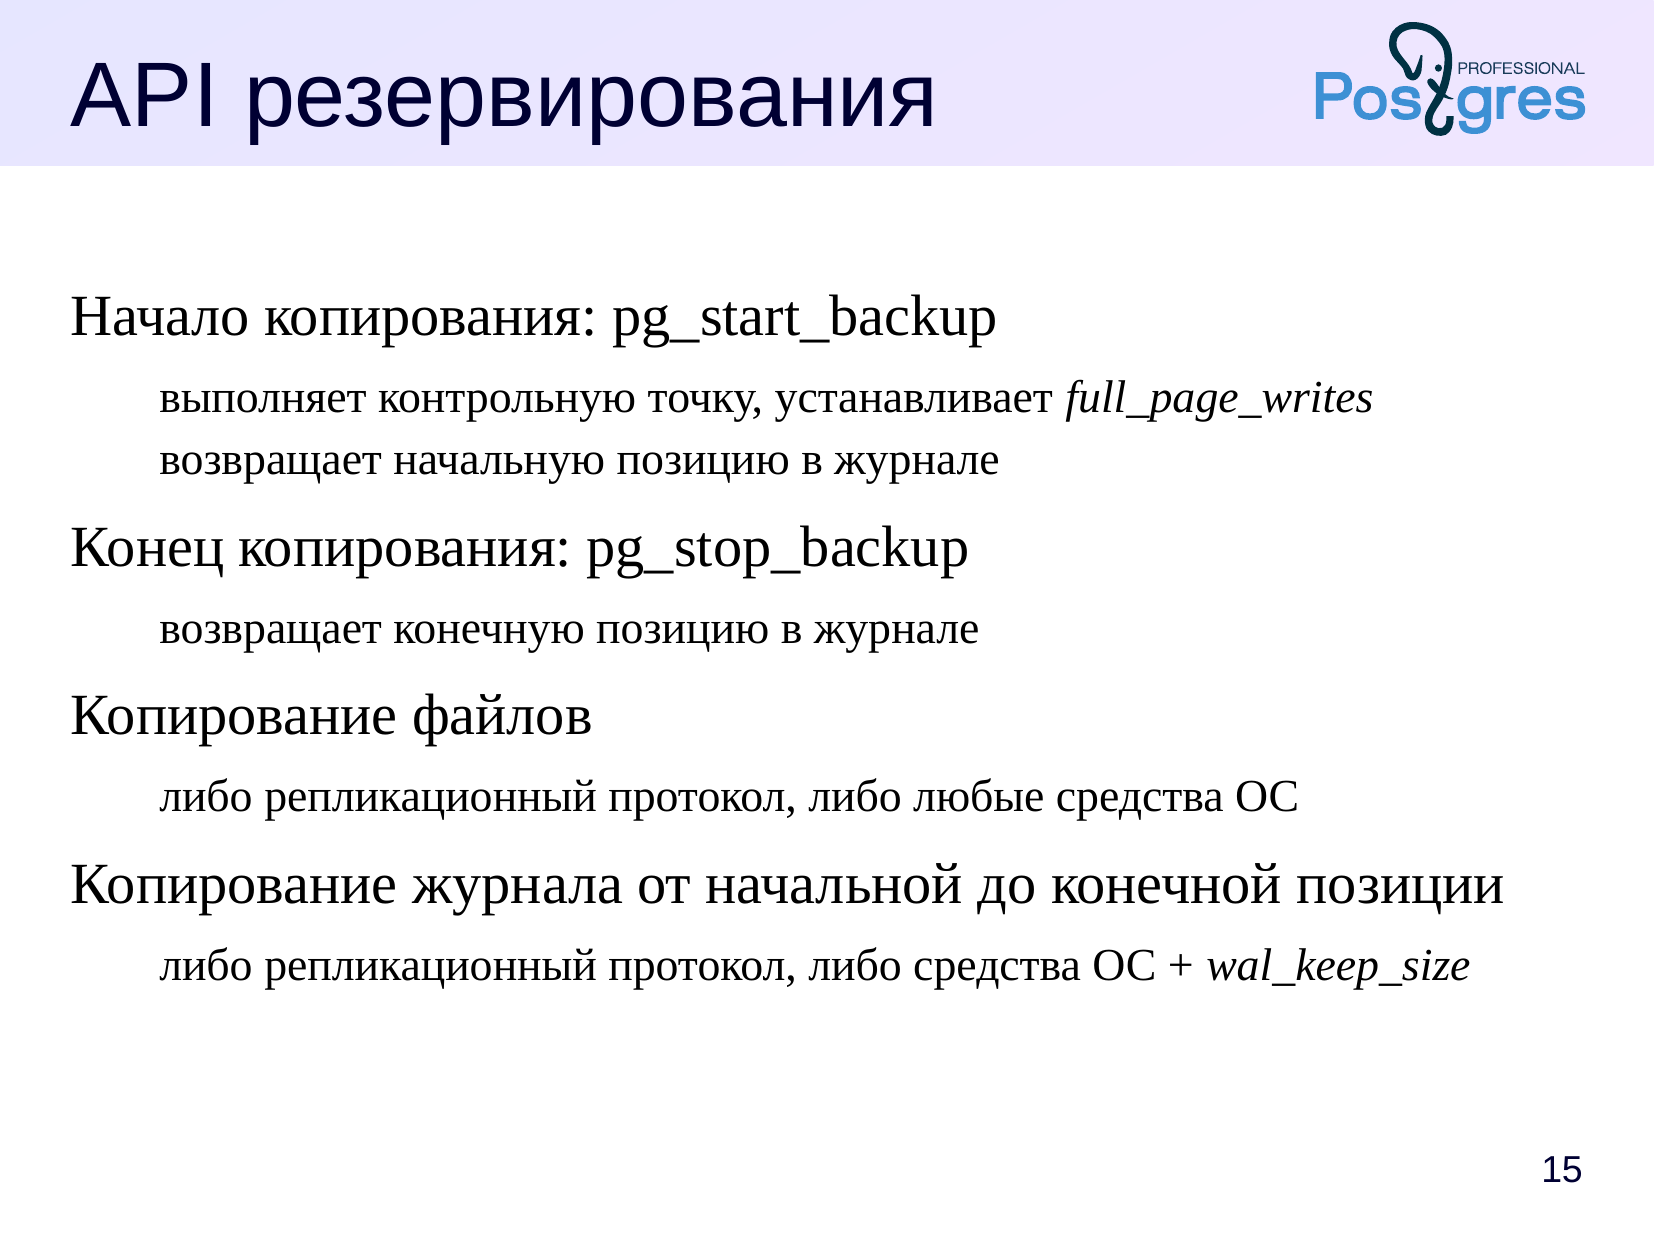

# API резервирования
Начало копирования: pg_start_backup
выполняет контрольную точку, устанавливает full_page_writes
возвращает начальную позицию в журнале
Конец копирования: pg_stop_backup
возвращает конечную позицию в журнале
Копирование файлов
либо репликационный протокол, либо любые средства ОС
Копирование журнала от начальной до конечной позиции
либо репликационный протокол, либо средства ОС + wal_keep_size